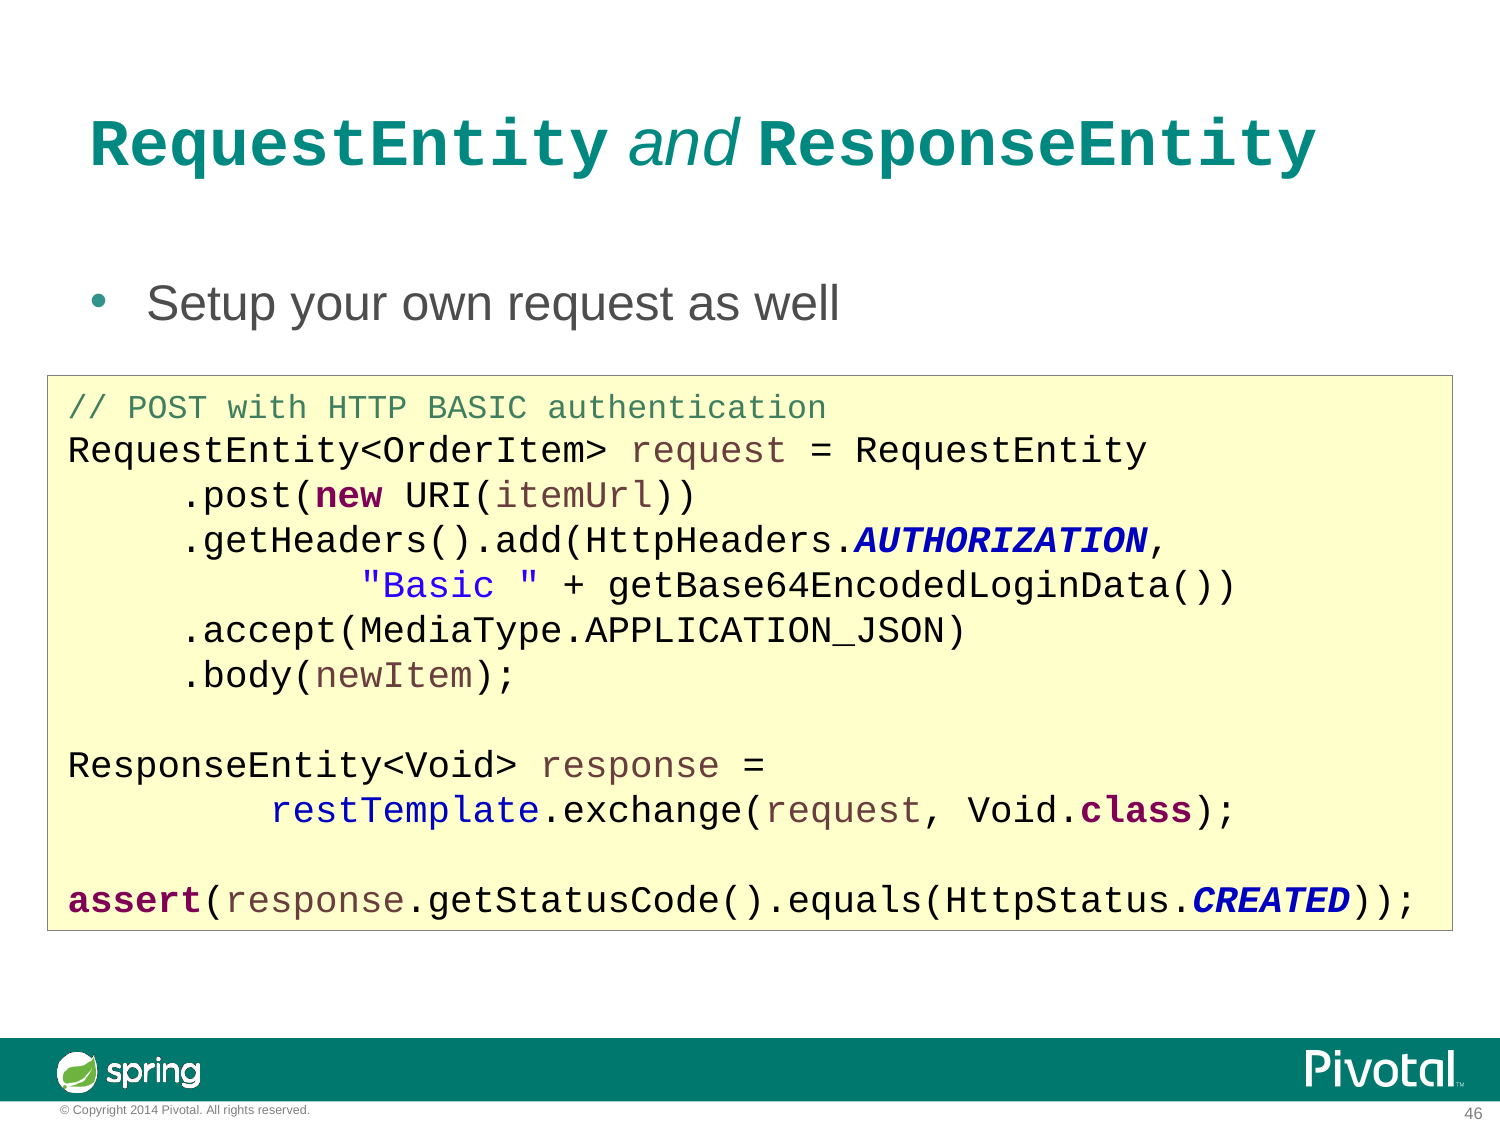

# RequestEntity and ResponseEntity
Setup your own request as well
// POST with HTTP BASIC authentication
RequestEntity<OrderItem> request = RequestEntity
 .post(new URI(itemUrl))
 .getHeaders().add(HttpHeaders.AUTHORIZATION,
 "Basic " + getBase64EncodedLoginData())
 .accept(MediaType.APPLICATION_JSON)
 .body(newItem);
ResponseEntity<Void> response =
 restTemplate.exchange(request, Void.class);
assert(response.getStatusCode().equals(HttpStatus.CREATED));